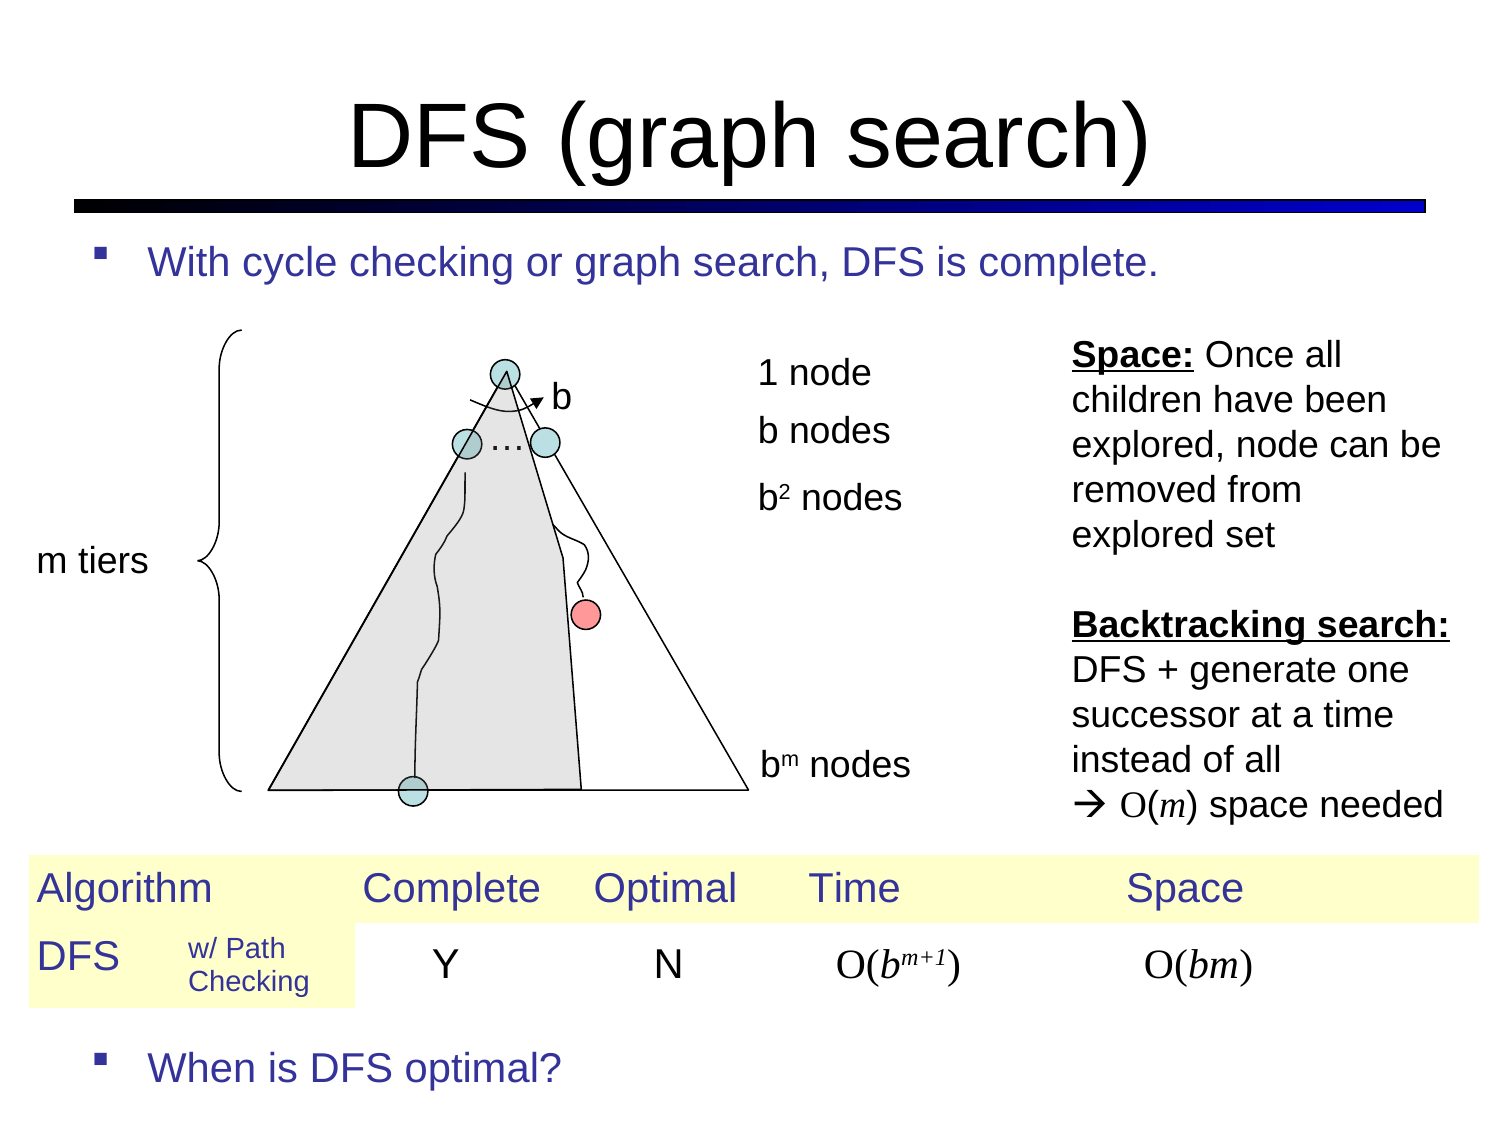

DFS (graph search)
With cycle checking or graph search, DFS is complete.
When is DFS optimal?
Space: Once all children have been explored, node can be removed from explored set
Backtracking search: DFS + generate one successor at a time instead of all
 O(m) space needed
1 node
b
b nodes
…
b2 nodes
m tiers
bm nodes
| Algorithm | | Complete | Optimal | Time | Space |
| --- | --- | --- | --- | --- | --- |
| DFS | w/ Path Checking | | | | |
Y
N
O(bm+1)
O(bm)